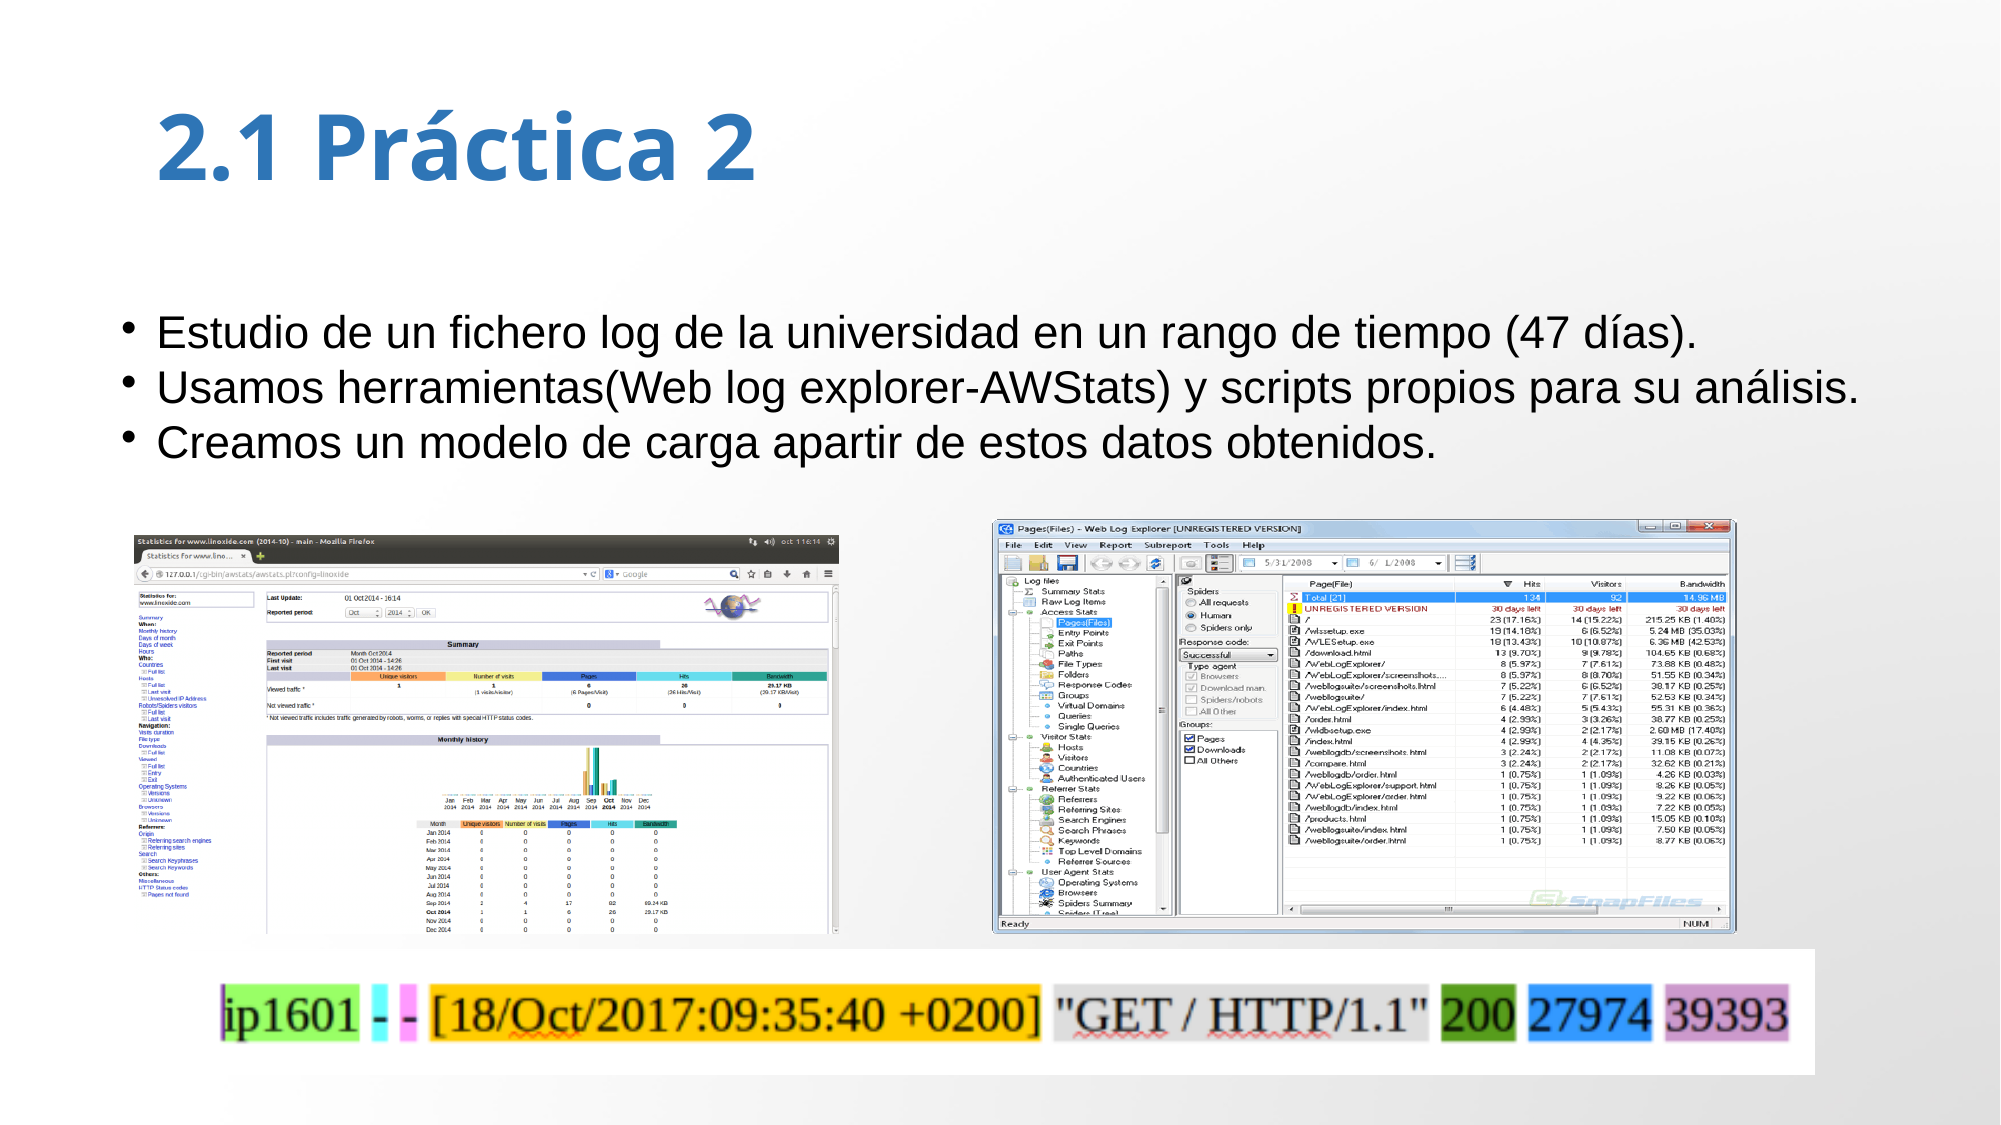

2.1 Práctica 2
Estudio de un fichero log de la universidad en un rango de tiempo (47 días).
Usamos herramientas(Web log explorer-AWStats) y scripts propios para su análisis.
Creamos un modelo de carga apartir de estos datos obtenidos.